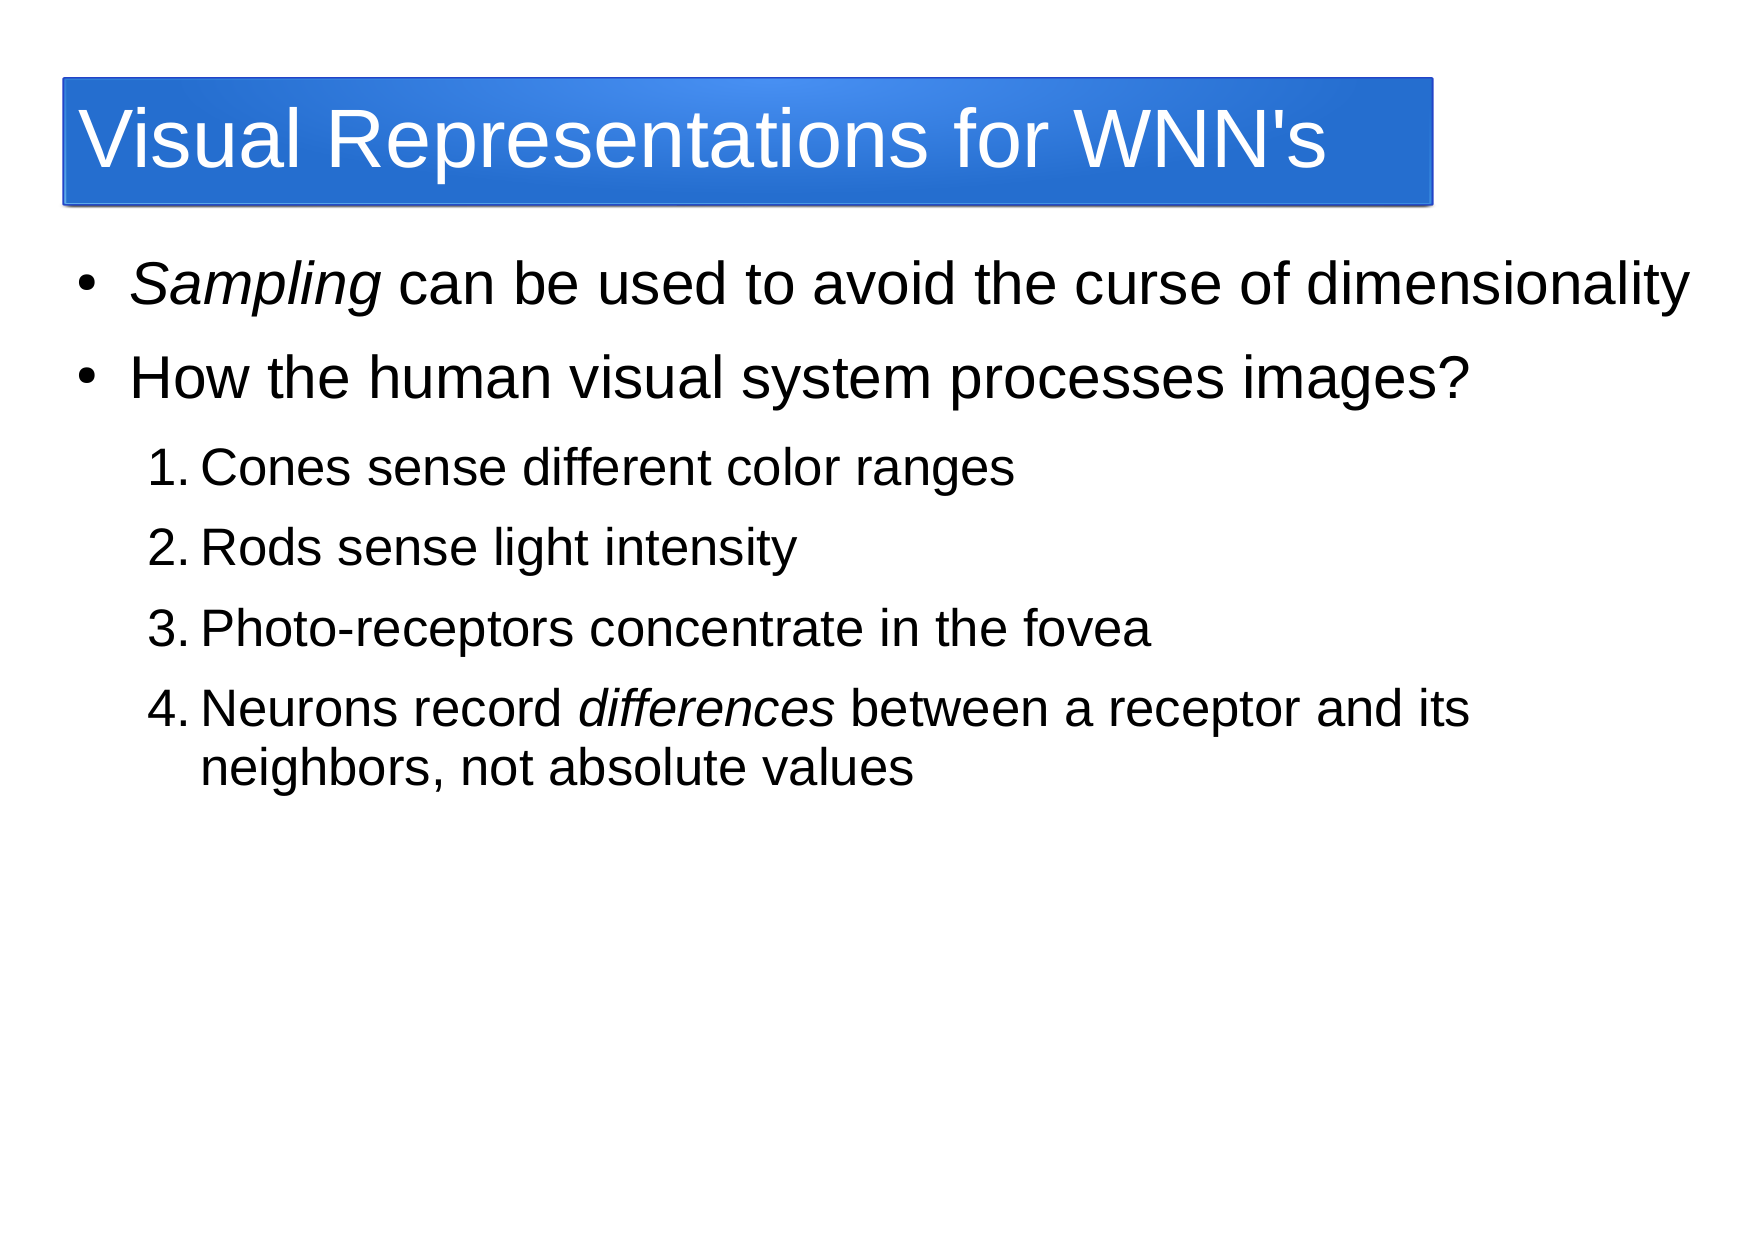

# Visual Representations for WNN's
Sampling can be used to avoid the curse of dimensionality
How the human visual system processes images?
Cones sense different color ranges
Rods sense light intensity
Photo-receptors concentrate in the fovea
Neurons record differences between a receptor and its neighbors, not absolute values